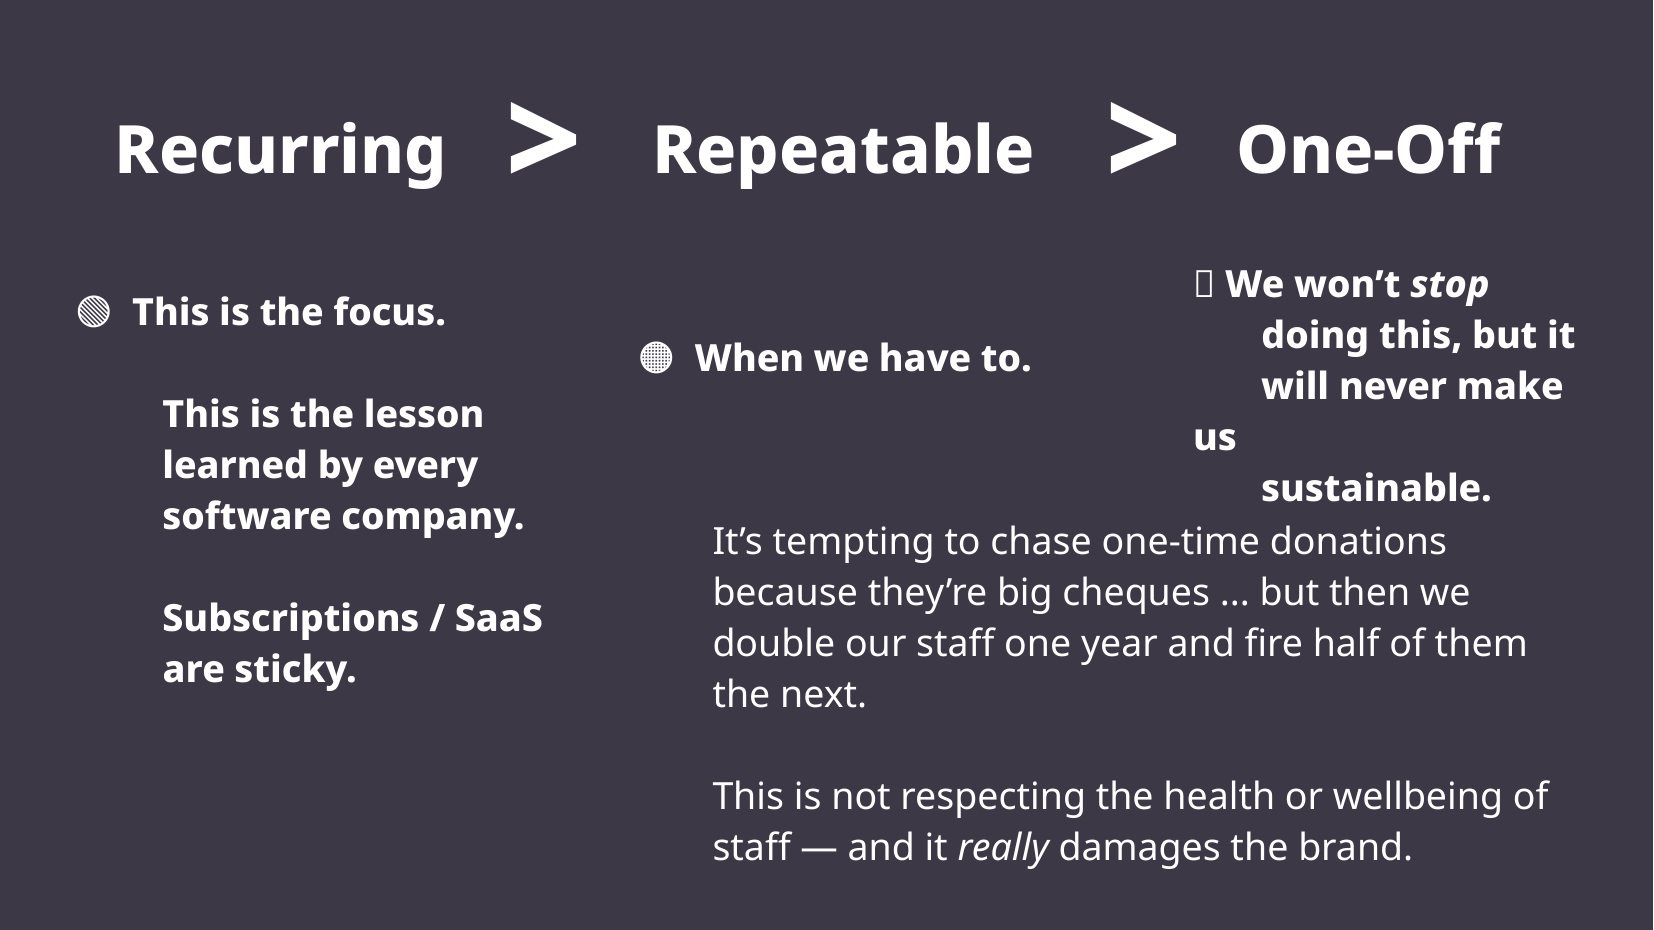

# Recurring
Repeatable
One-Off
>
>
🔴 We won’t stop
 doing this, but it
 will never make us
 sustainable.
🟢 This is the focus.
 This is the lesson
 learned by every
 software company.
 Subscriptions / SaaS
 are sticky.
🟠 When we have to.
It’s tempting to chase one-time donations because they’re big cheques ... but then we double our staff one year and fire half of them the next.
This is not respecting the health or wellbeing of staff — and it really damages the brand.